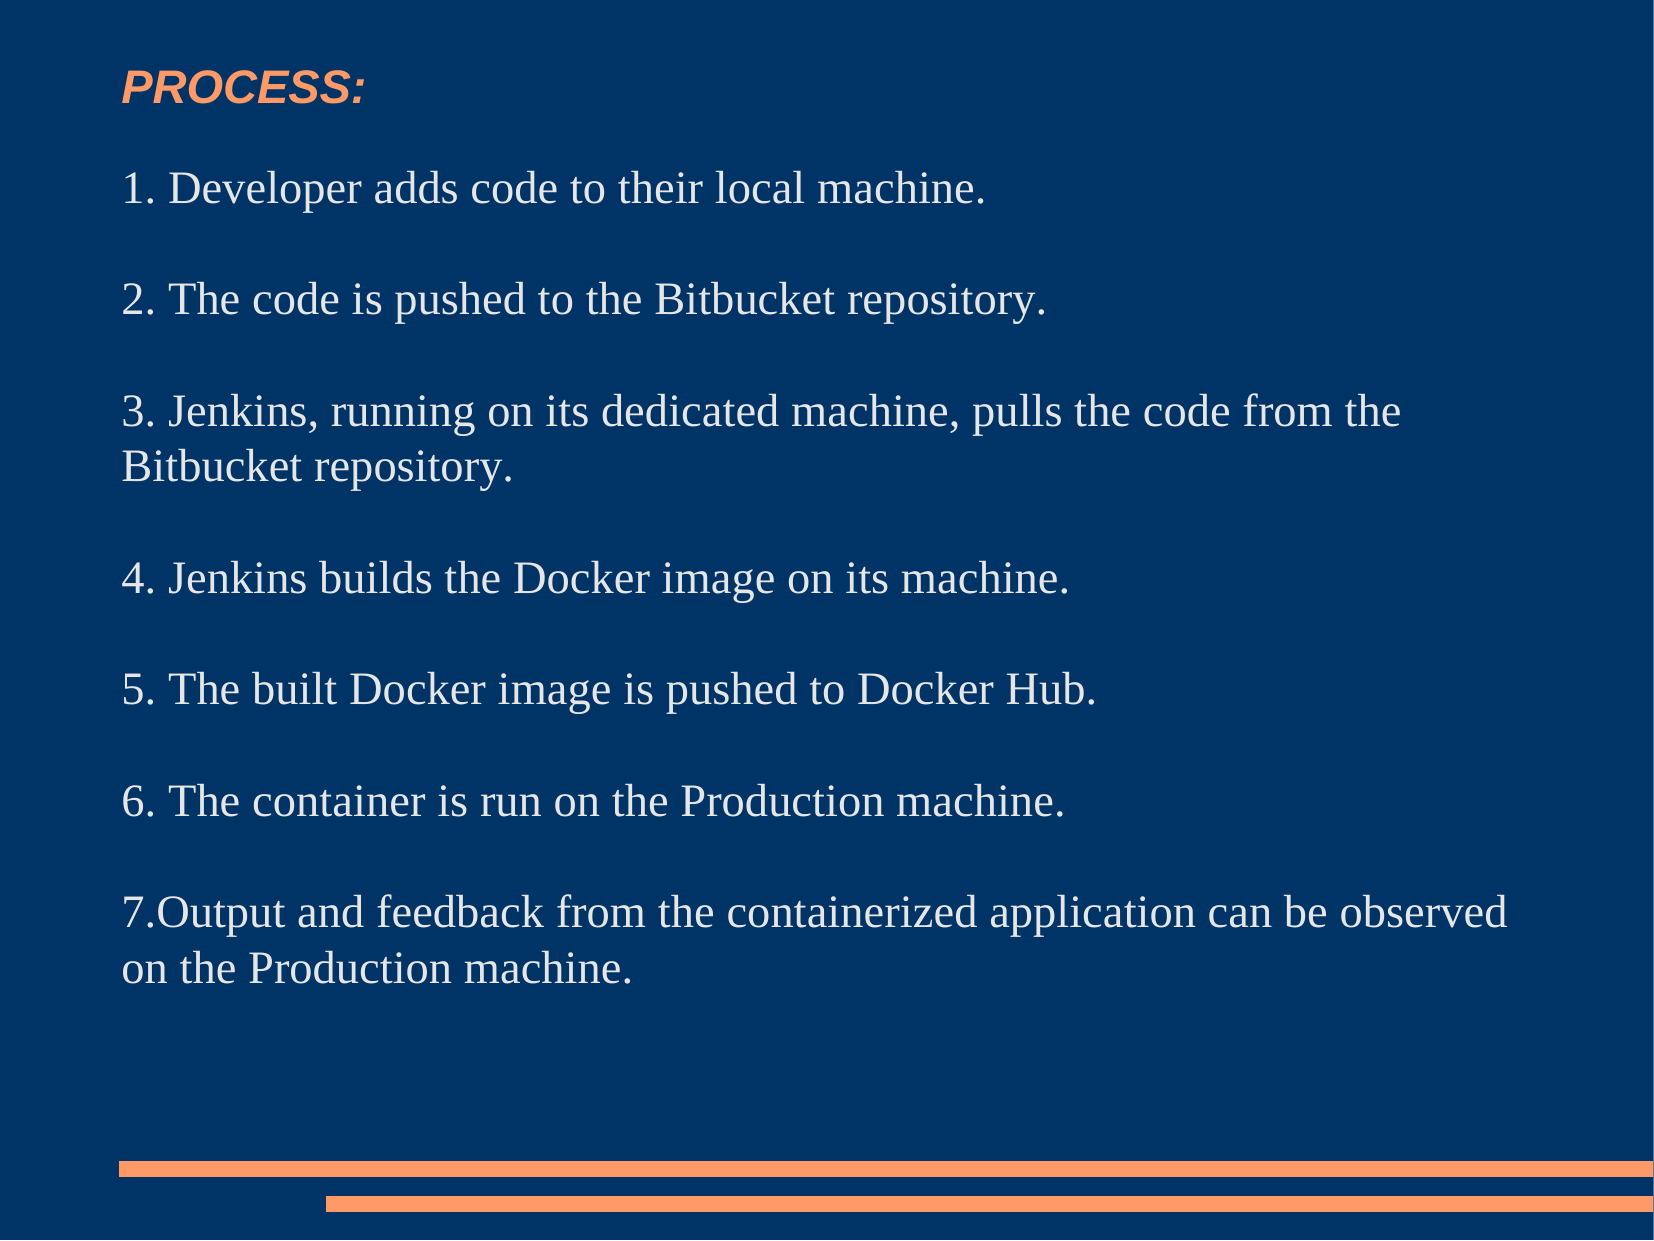

# PROCESS:
1. Developer adds code to their local machine.
2. The code is pushed to the Bitbucket repository.
3. Jenkins, running on its dedicated machine, pulls the code from the Bitbucket repository.
4. Jenkins builds the Docker image on its machine.
5. The built Docker image is pushed to Docker Hub.
6. The container is run on the Production machine.
7.Output and feedback from the containerized application can be observed on the Production machine.